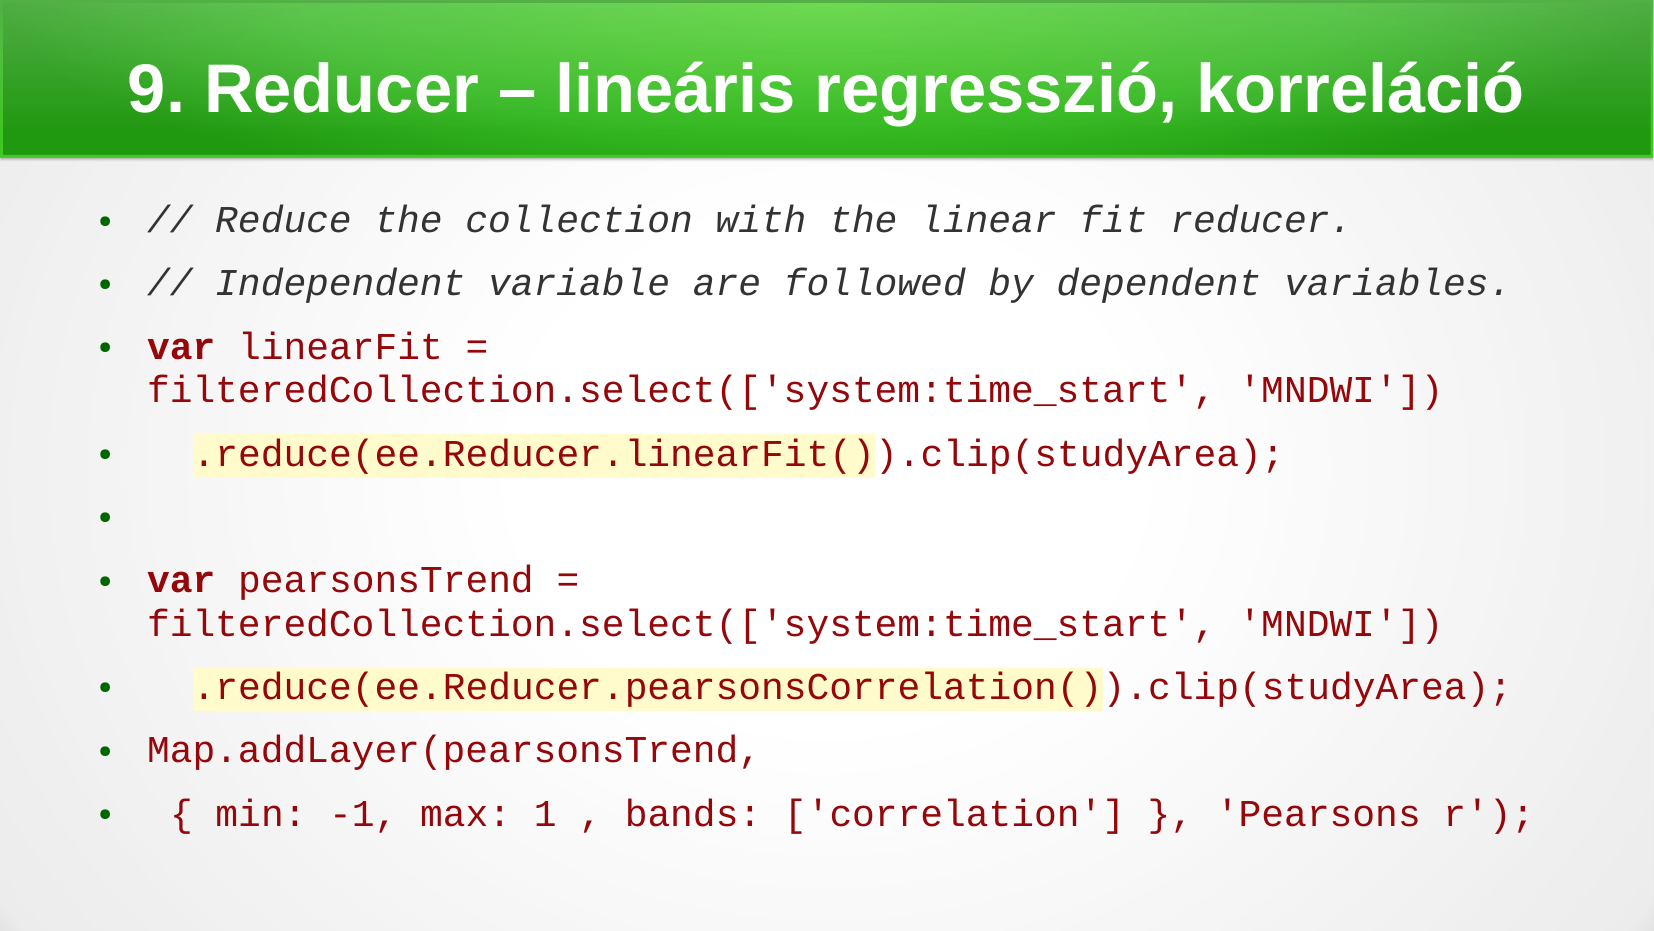

# 9. Reducer – lineáris regresszió, korreláció
// Reduce the collection with the linear fit reducer.
// Independent variable are followed by dependent variables.
var linearFit = filteredCollection.select(['system:time_start', 'MNDWI'])
 .reduce(ee.Reducer.linearFit()).clip(studyArea);
var pearsonsTrend = filteredCollection.select(['system:time_start', 'MNDWI'])
 .reduce(ee.Reducer.pearsonsCorrelation()).clip(studyArea);
Map.addLayer(pearsonsTrend,
 { min: -1, max: 1 , bands: ['correlation'] }, 'Pearsons r');